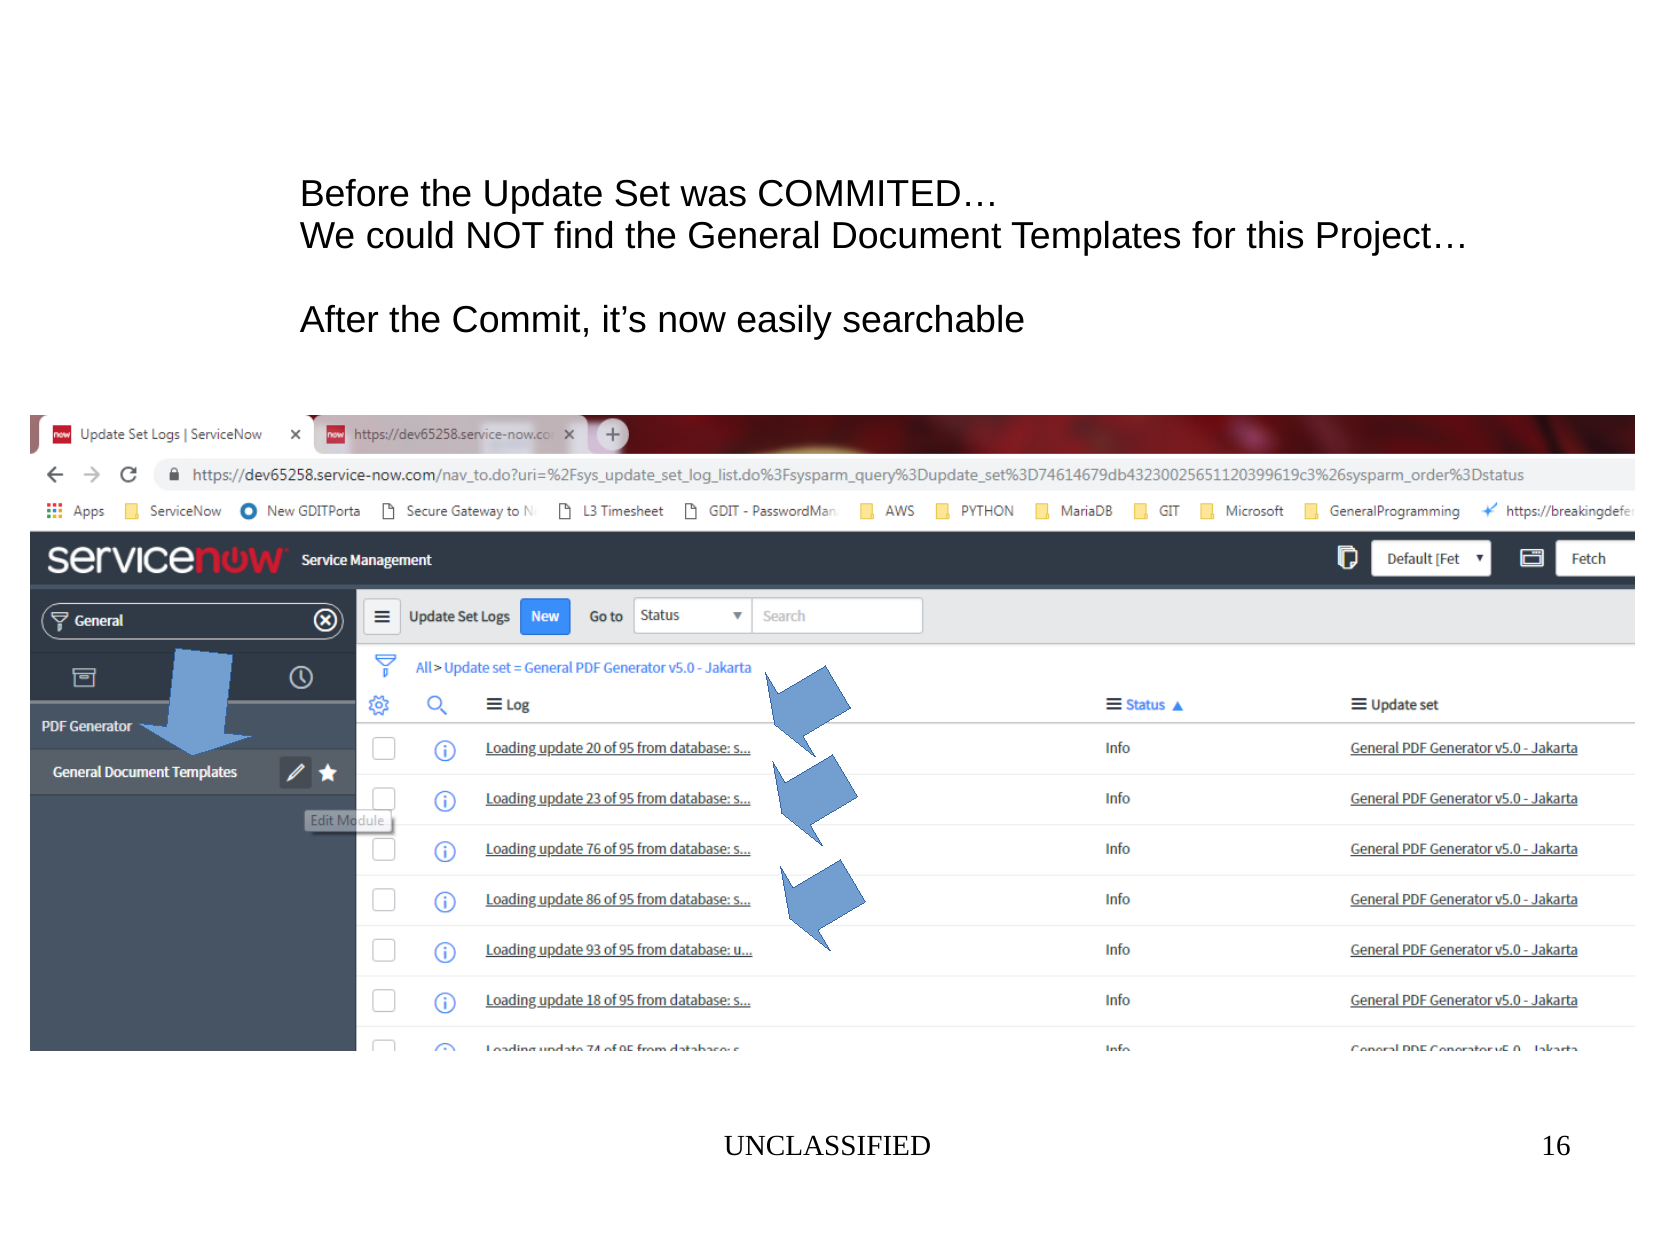

Before the Update Set was COMMITED…
We could NOT find the General Document Templates for this Project…
After the Commit, it’s now easily searchable
UNCLASSIFIED
16